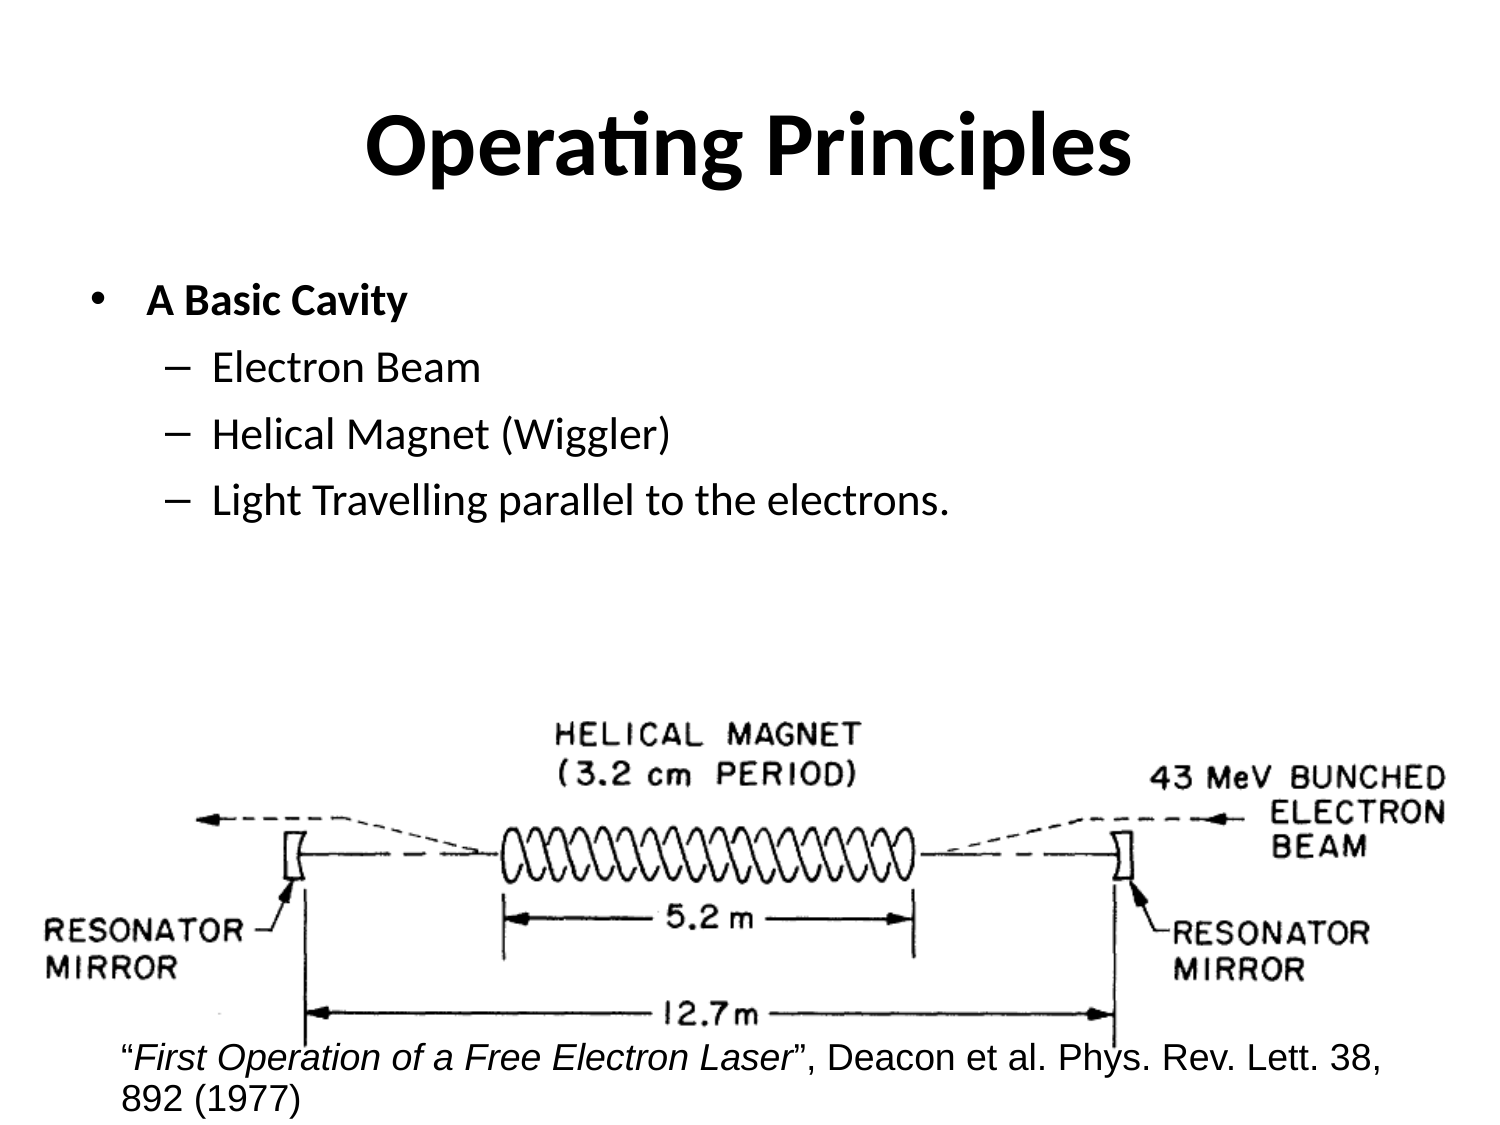

# Operating Principles
A Basic Cavity
Electron Beam
Helical Magnet (Wiggler)
Light Travelling parallel to the electrons.
“First Operation of a Free Electron Laser”, Deacon et al. Phys. Rev. Lett. 38, 892 (1977)